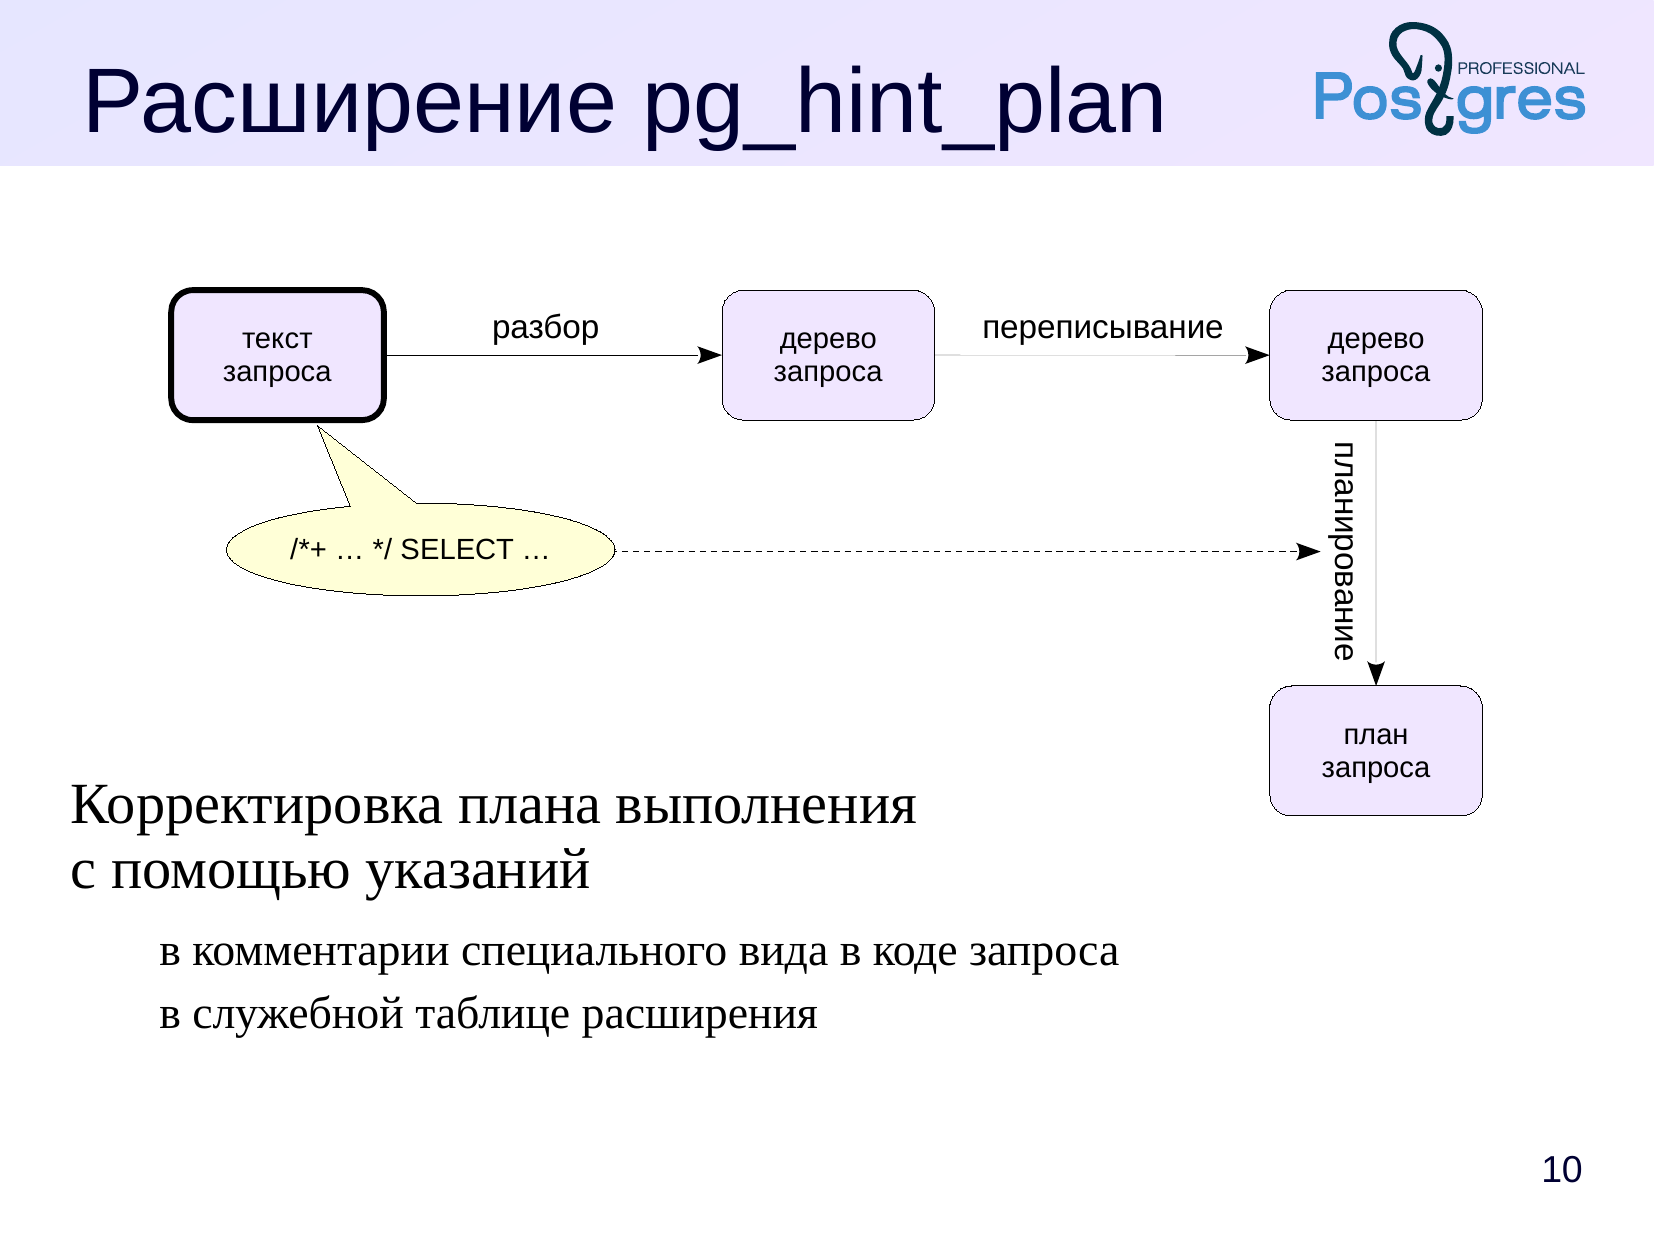

# Расширение pg_hint_plan
текст
запроса
дерево
запроса
дерево
запроса
разбор
переписывание
/*+ … */ SELECT …
планирование
план
запроса
Корректировка плана выполнения
с помощью указаний
в комментарии специального вида в коде запроса
в служебной таблице расширения